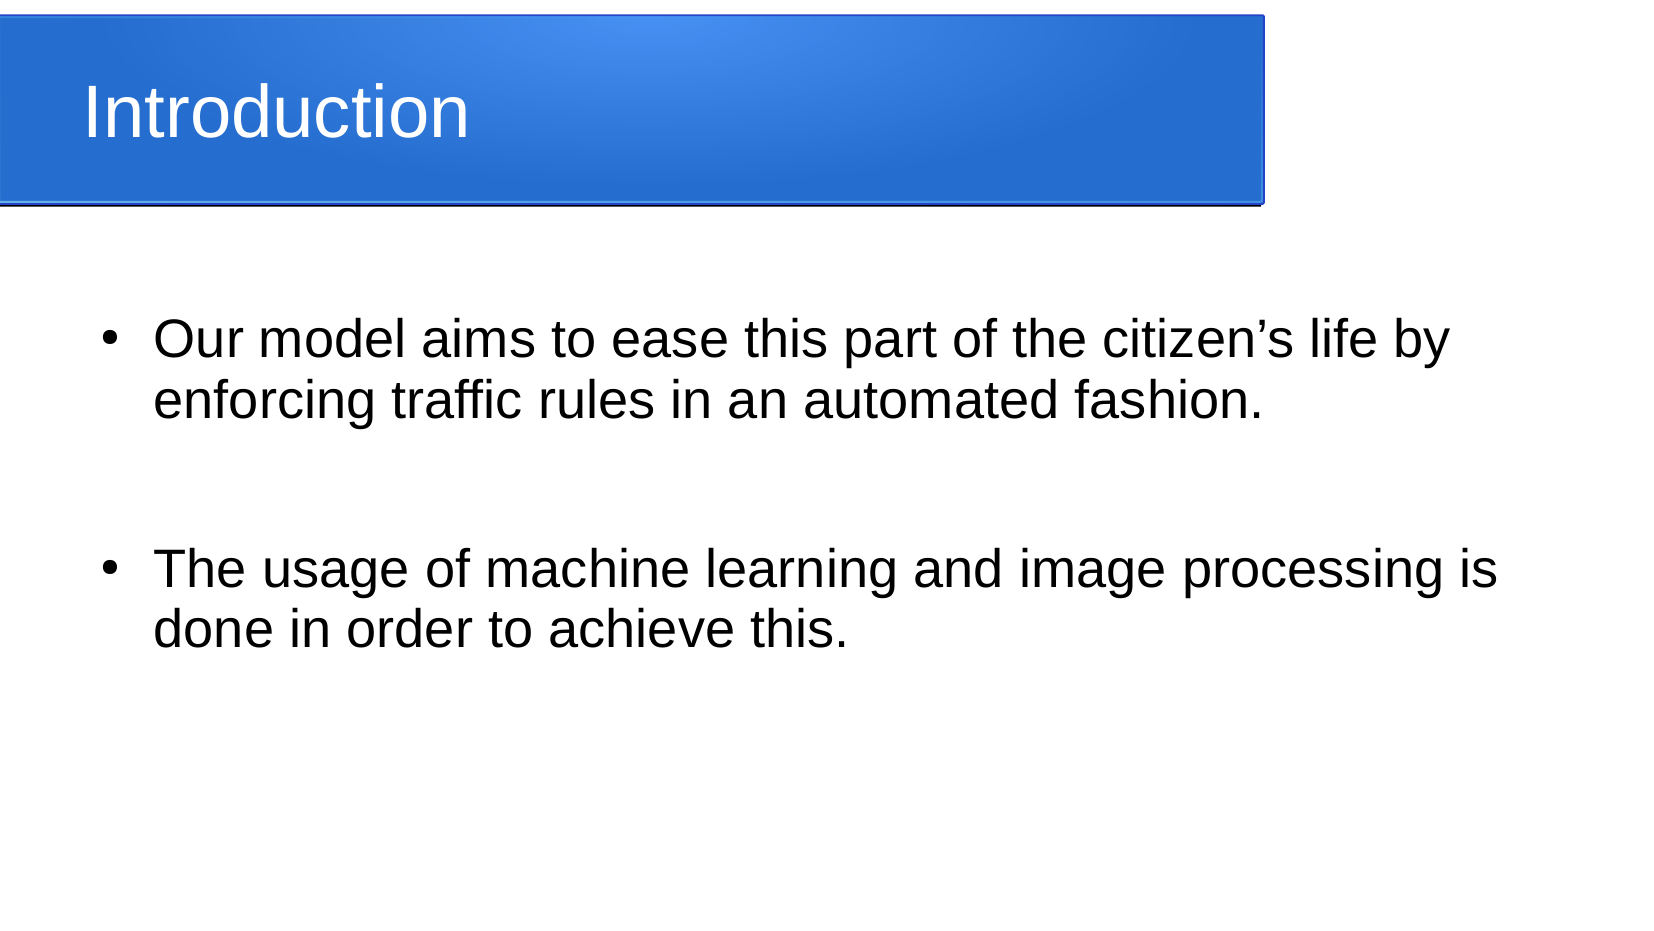

# Introduction
Our model aims to ease this part of the citizen’s life by enforcing traffic rules in an automated fashion.
The usage of machine learning and image processing is done in order to achieve this.